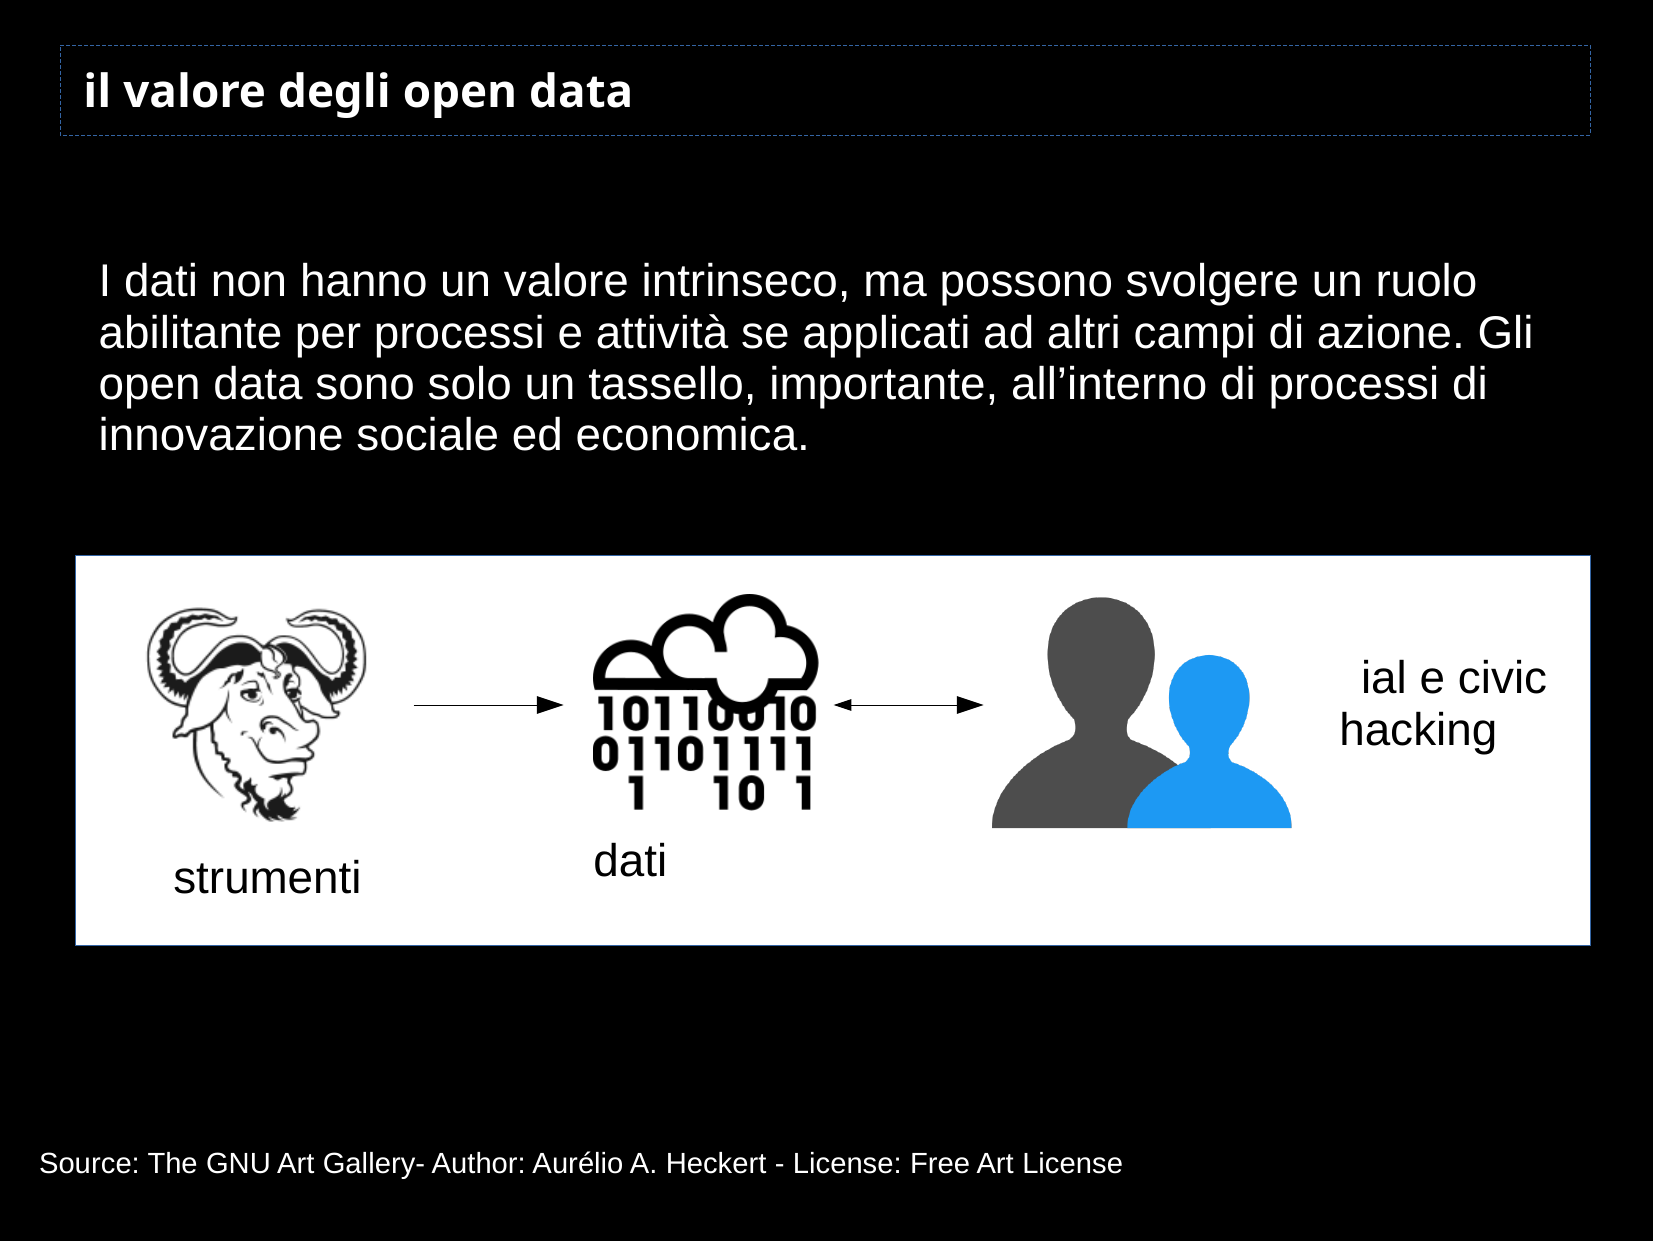

# il valore degli open data
I dati non hanno un valore intrinseco, ma possono svolgere un ruolo abilitante per processi e attività se applicati ad altri campi di azione. Gli open data sono solo un tassello, importante, all’interno di processi di innovazione sociale ed economica.
social e civic hacking
dati
strumenti
Source: The GNU Art Gallery- Author: Aurélio A. Heckert - License: Free Art License